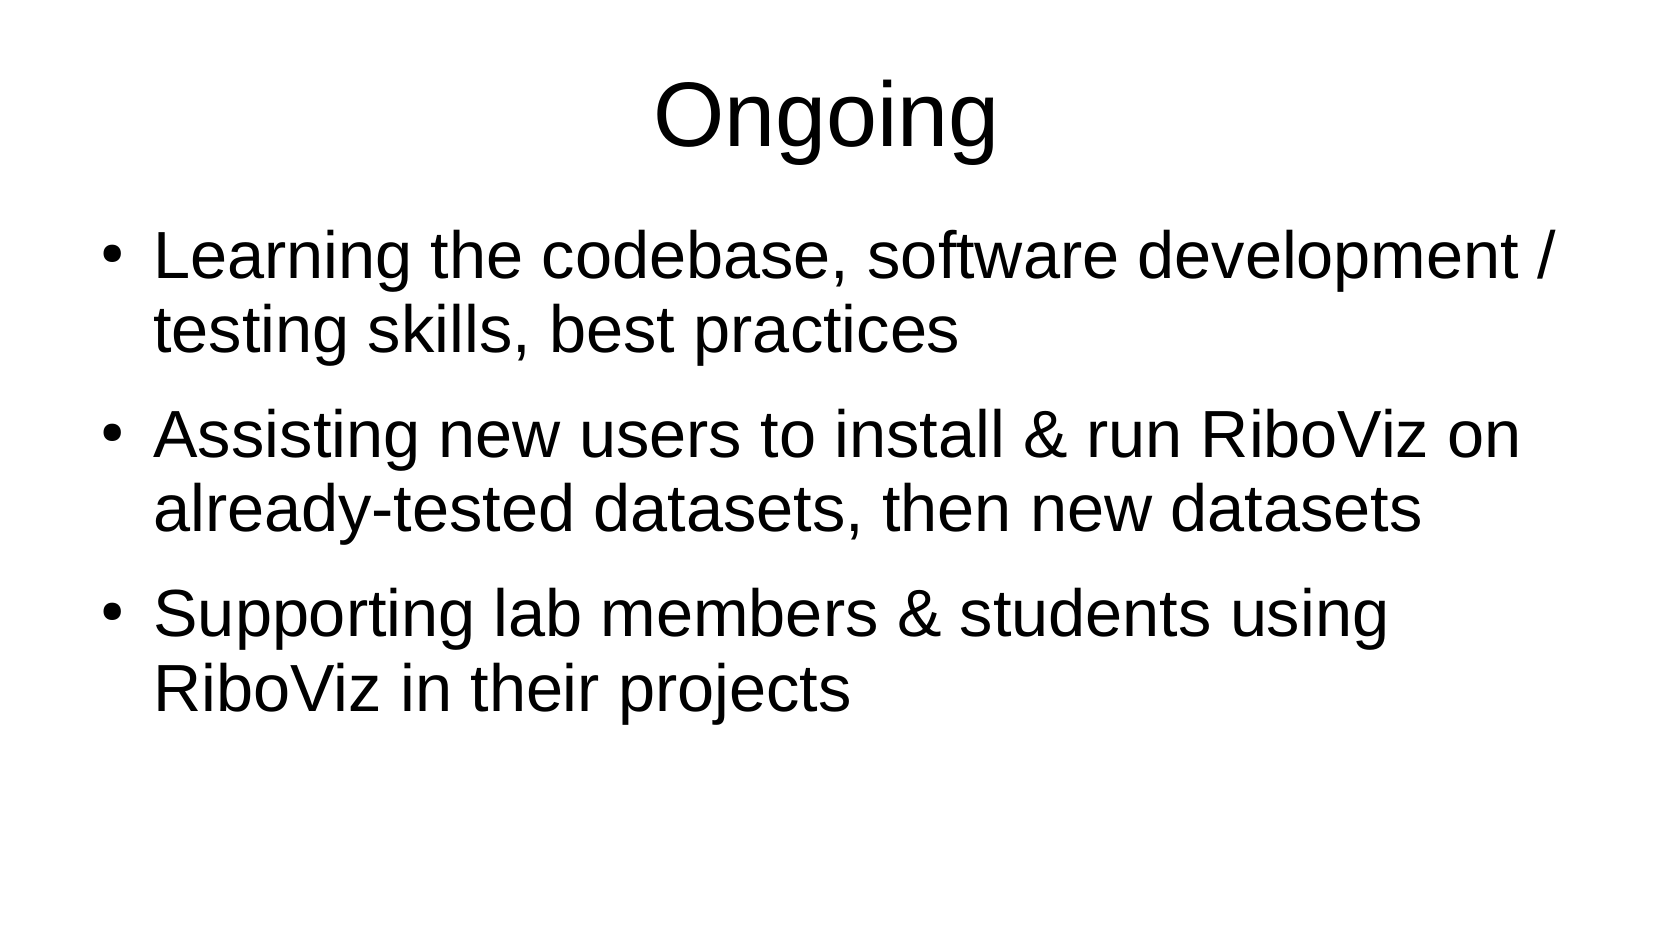

# Ongoing
Learning the codebase, software development / testing skills, best practices
Assisting new users to install & run RiboViz on already-tested datasets, then new datasets
Supporting lab members & students using RiboViz in their projects